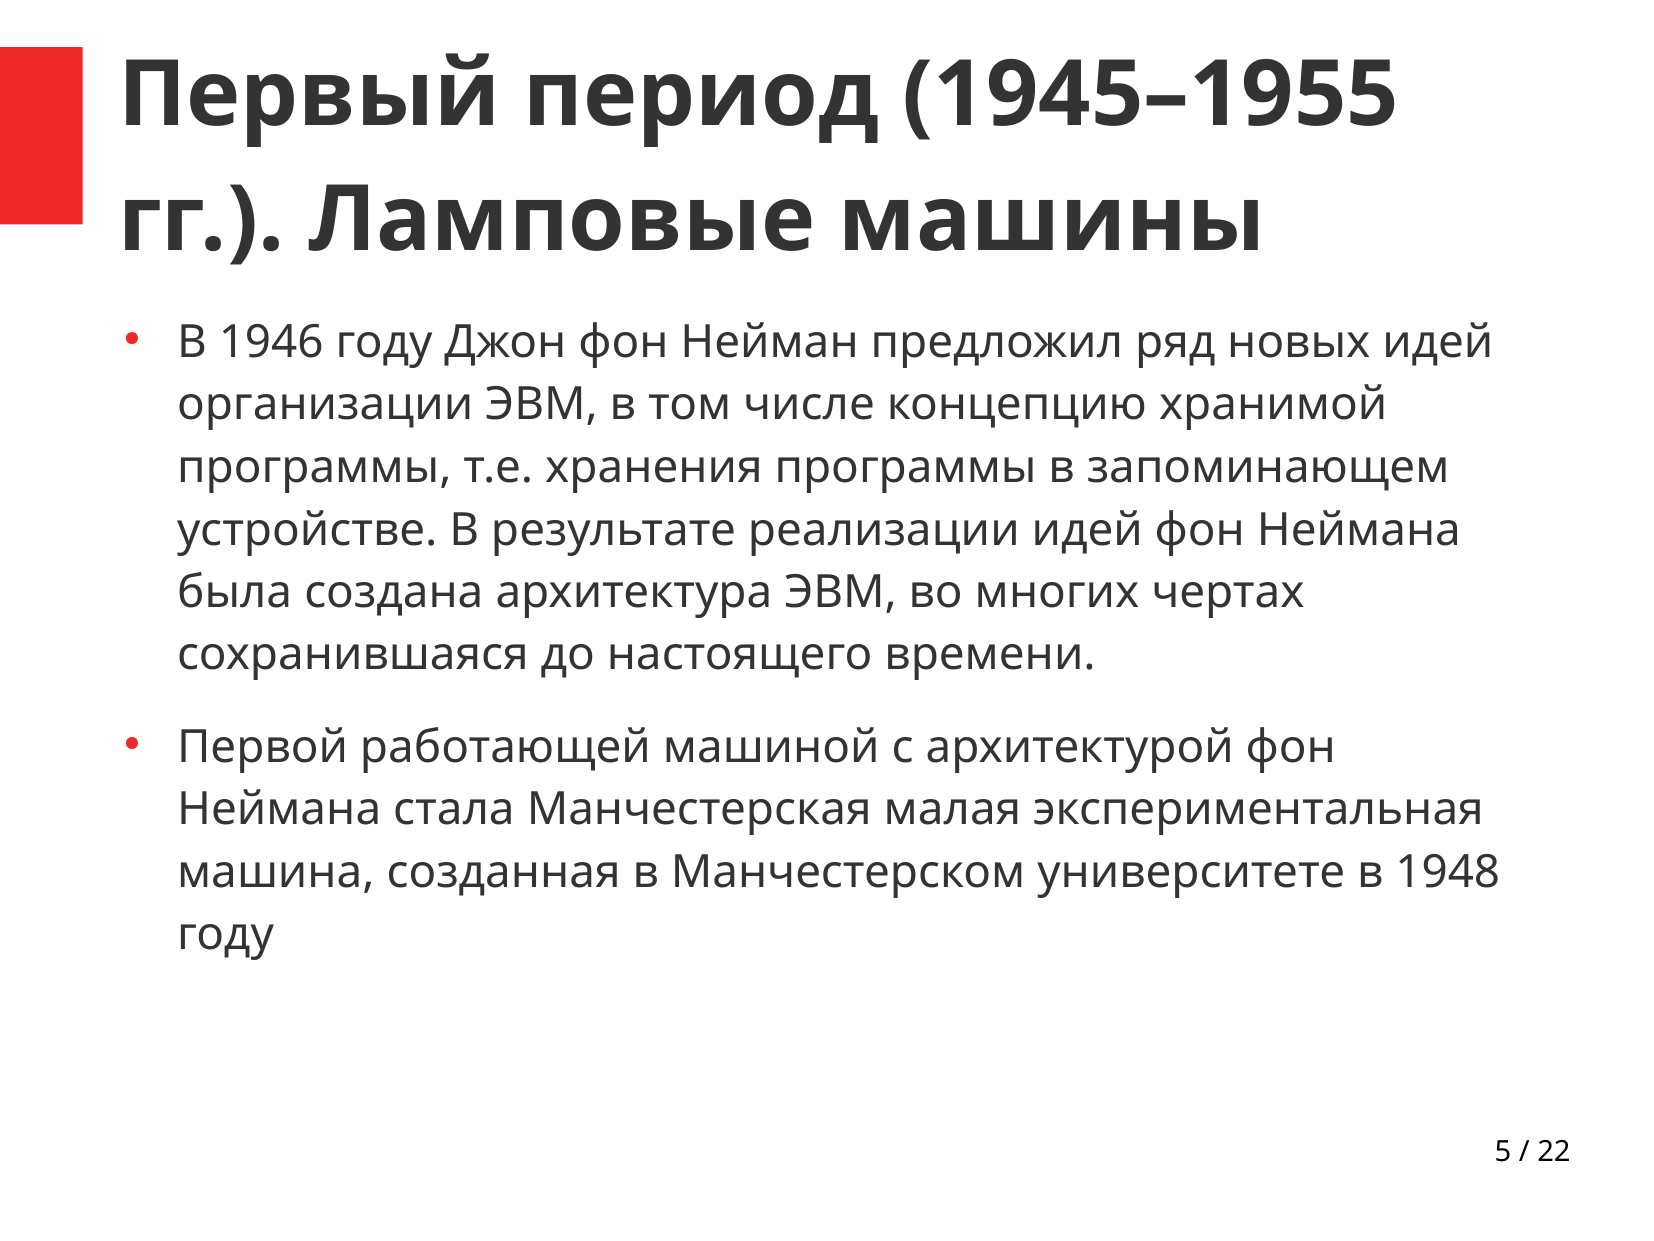

# Первый период (1945–1955 гг.). Ламповые машины
В 1946 году Джон фон Нейман предложил ряд новых идей организации ЭВМ, в том числе концепцию хранимой программы, т.е. хранения программы в запоминающем устройстве. В результате реализации идей фон Неймана была создана архитектура ЭВМ, во многих чертах сохранившаяся до настоящего времени.
Первой работающей машиной с архитектурой фон Неймана стала Манчестерская малая экспериментальная машина, созданная в Манчестерском университете в 1948 году
5